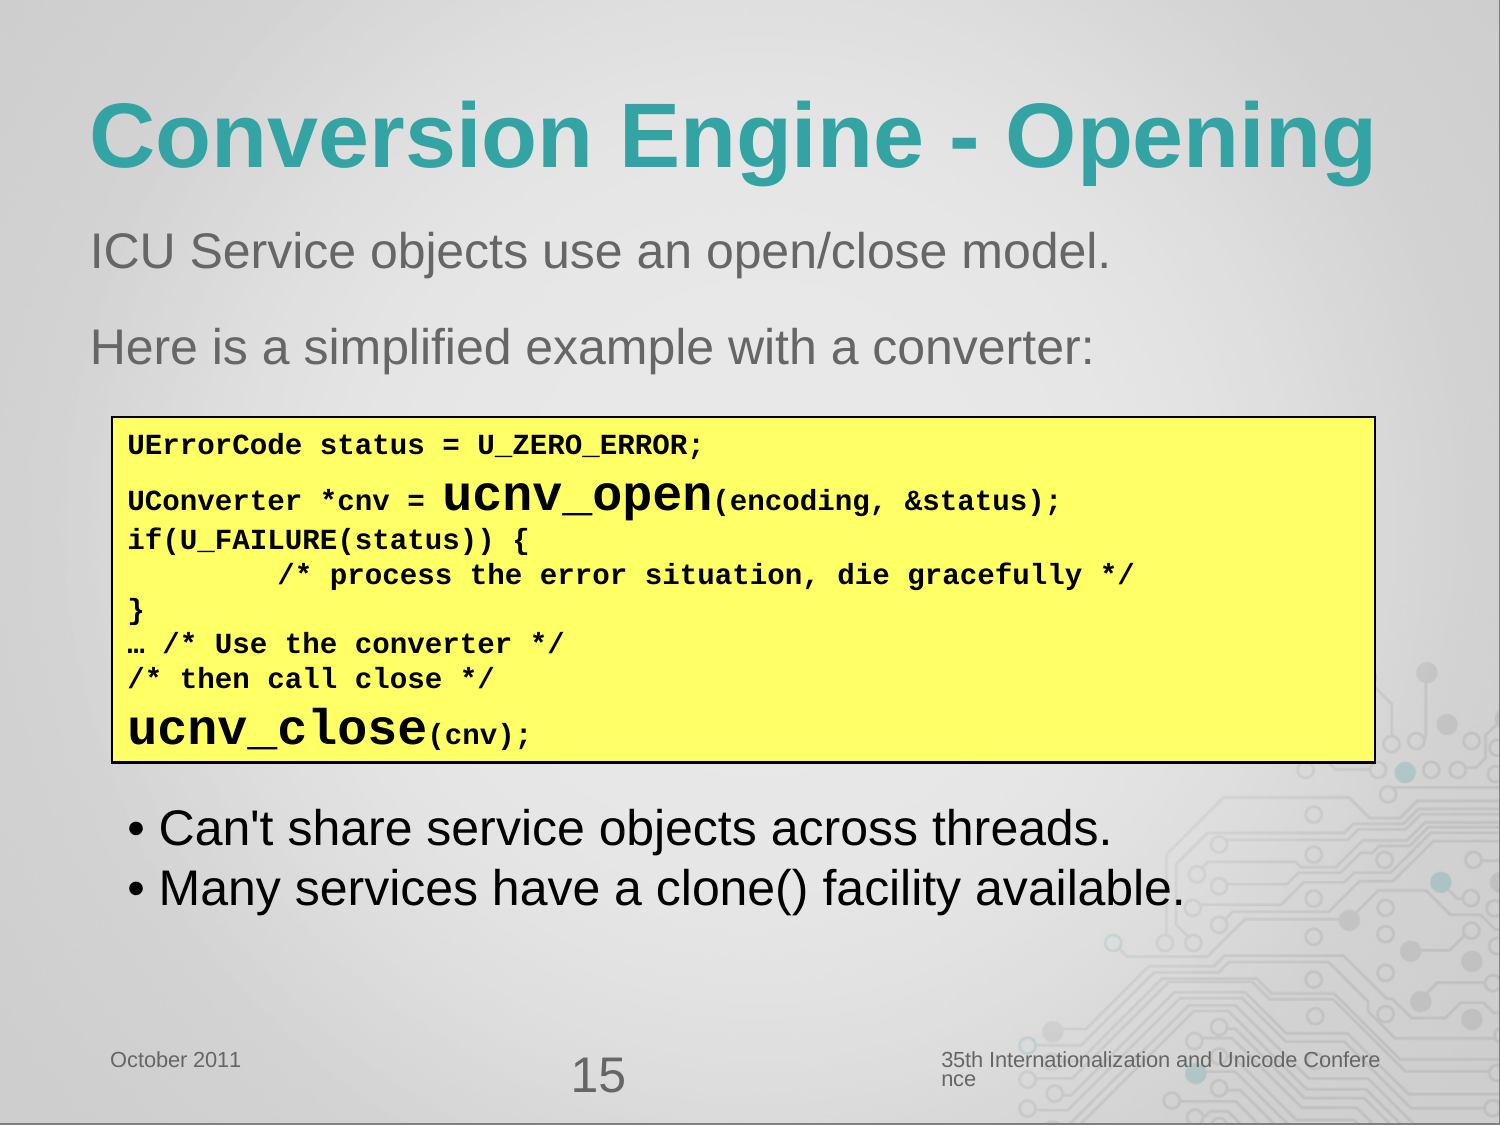

# Conversion Engine - Opening
ICU Service objects use an open/close model.
Here is a simplified example with a converter:
UErrorCode status = U_ZERO_ERROR;
UConverter *cnv = ucnv_open(encoding, &status);
if(U_FAILURE(status)) {
	/* process the error situation, die gracefully */
}
… /* Use the converter */
/* then call close */
ucnv_close(cnv);
• Can't share service objects across threads.
• Many services have a clone() facility available.
October 2011
15
35th Internationalization and Unicode Conference